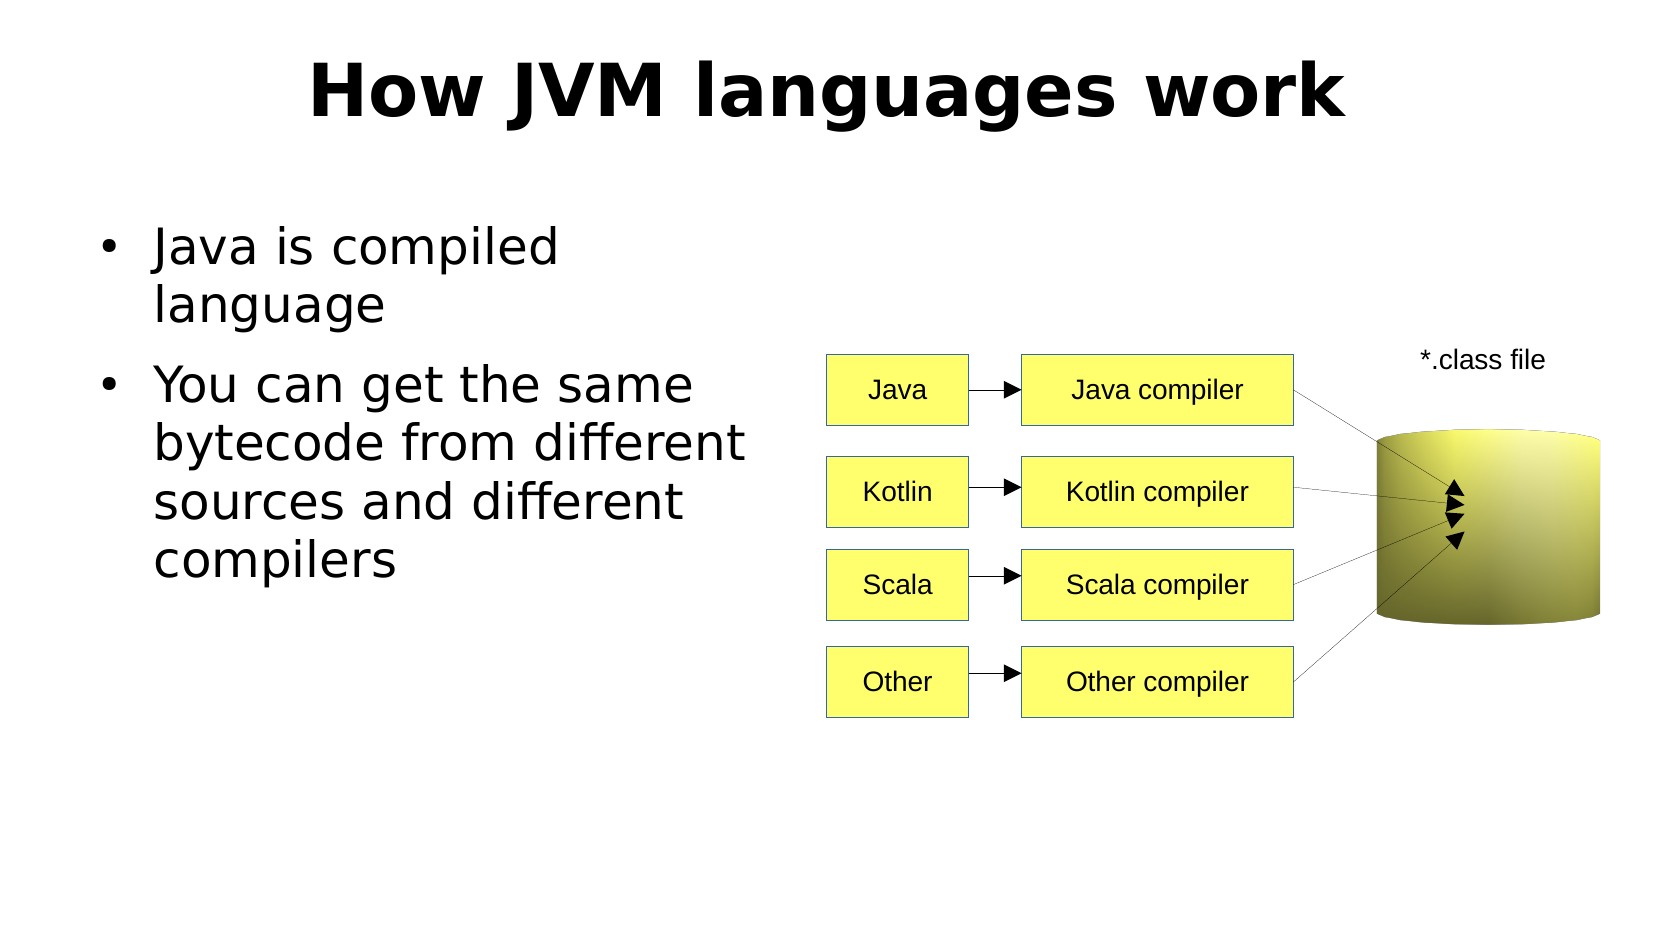

# How JVM languages work
Java is compiled language
You can get the same bytecode from different sources and different compilers
*.class file
Java
Java compiler
Kotlin
Kotlin compiler
Scala
Scala compiler
Other
Other compiler